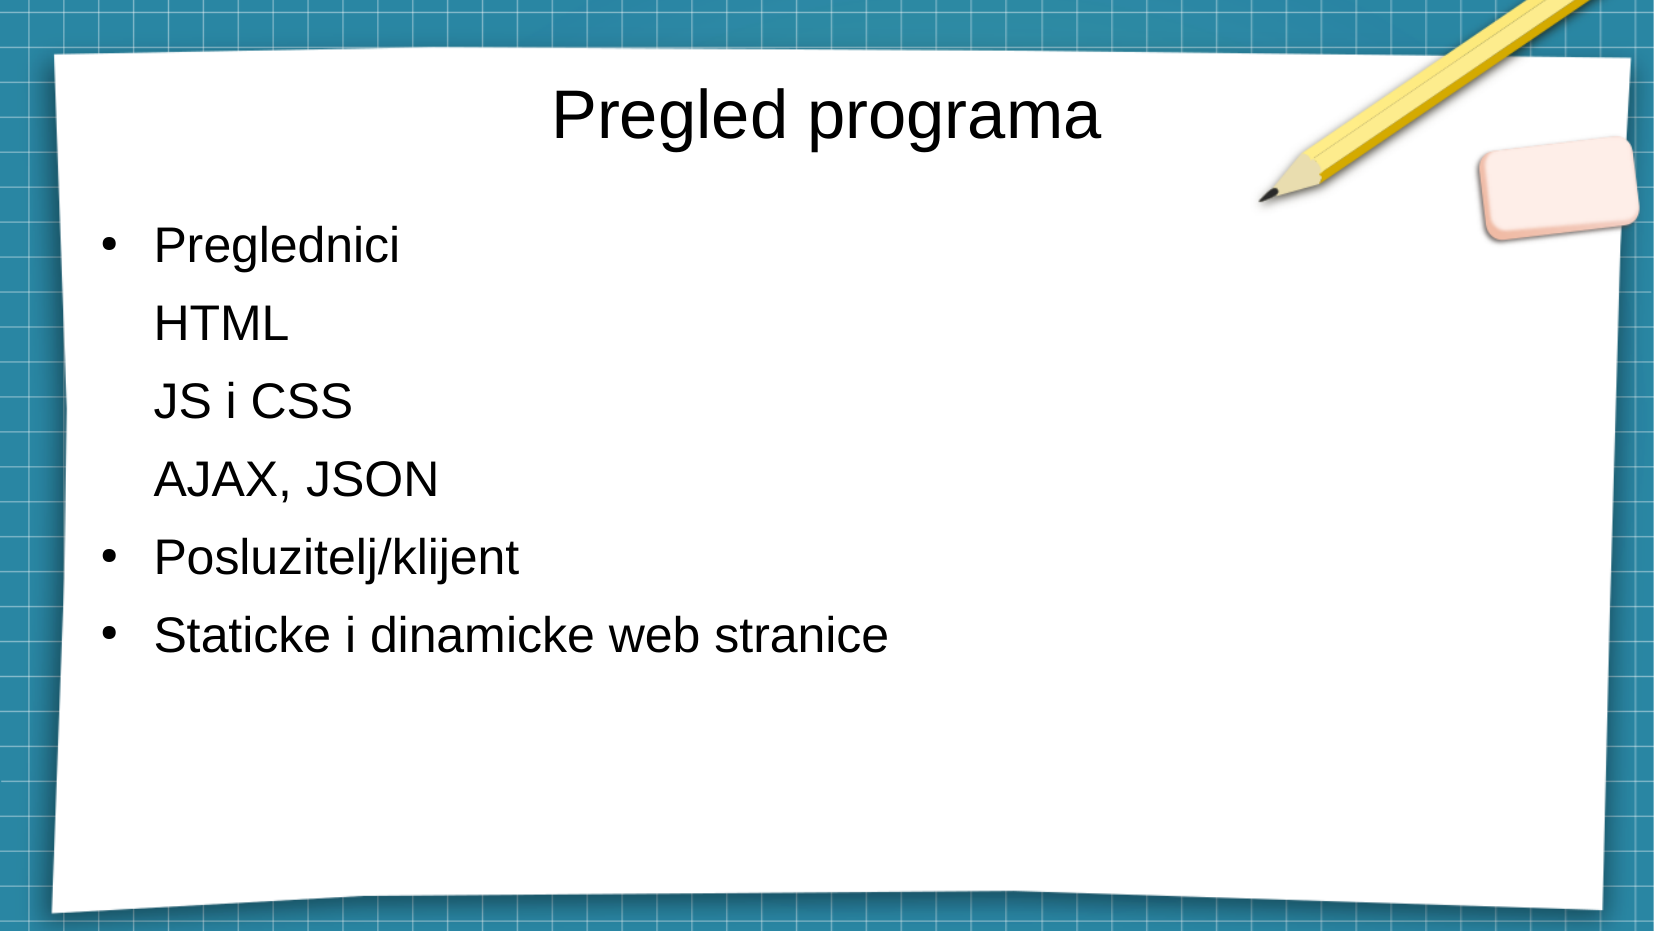

# Pregled programa
Preglednici
HTML
JS i CSS
AJAX, JSON
Posluzitelj/klijent
Staticke i dinamicke web stranice